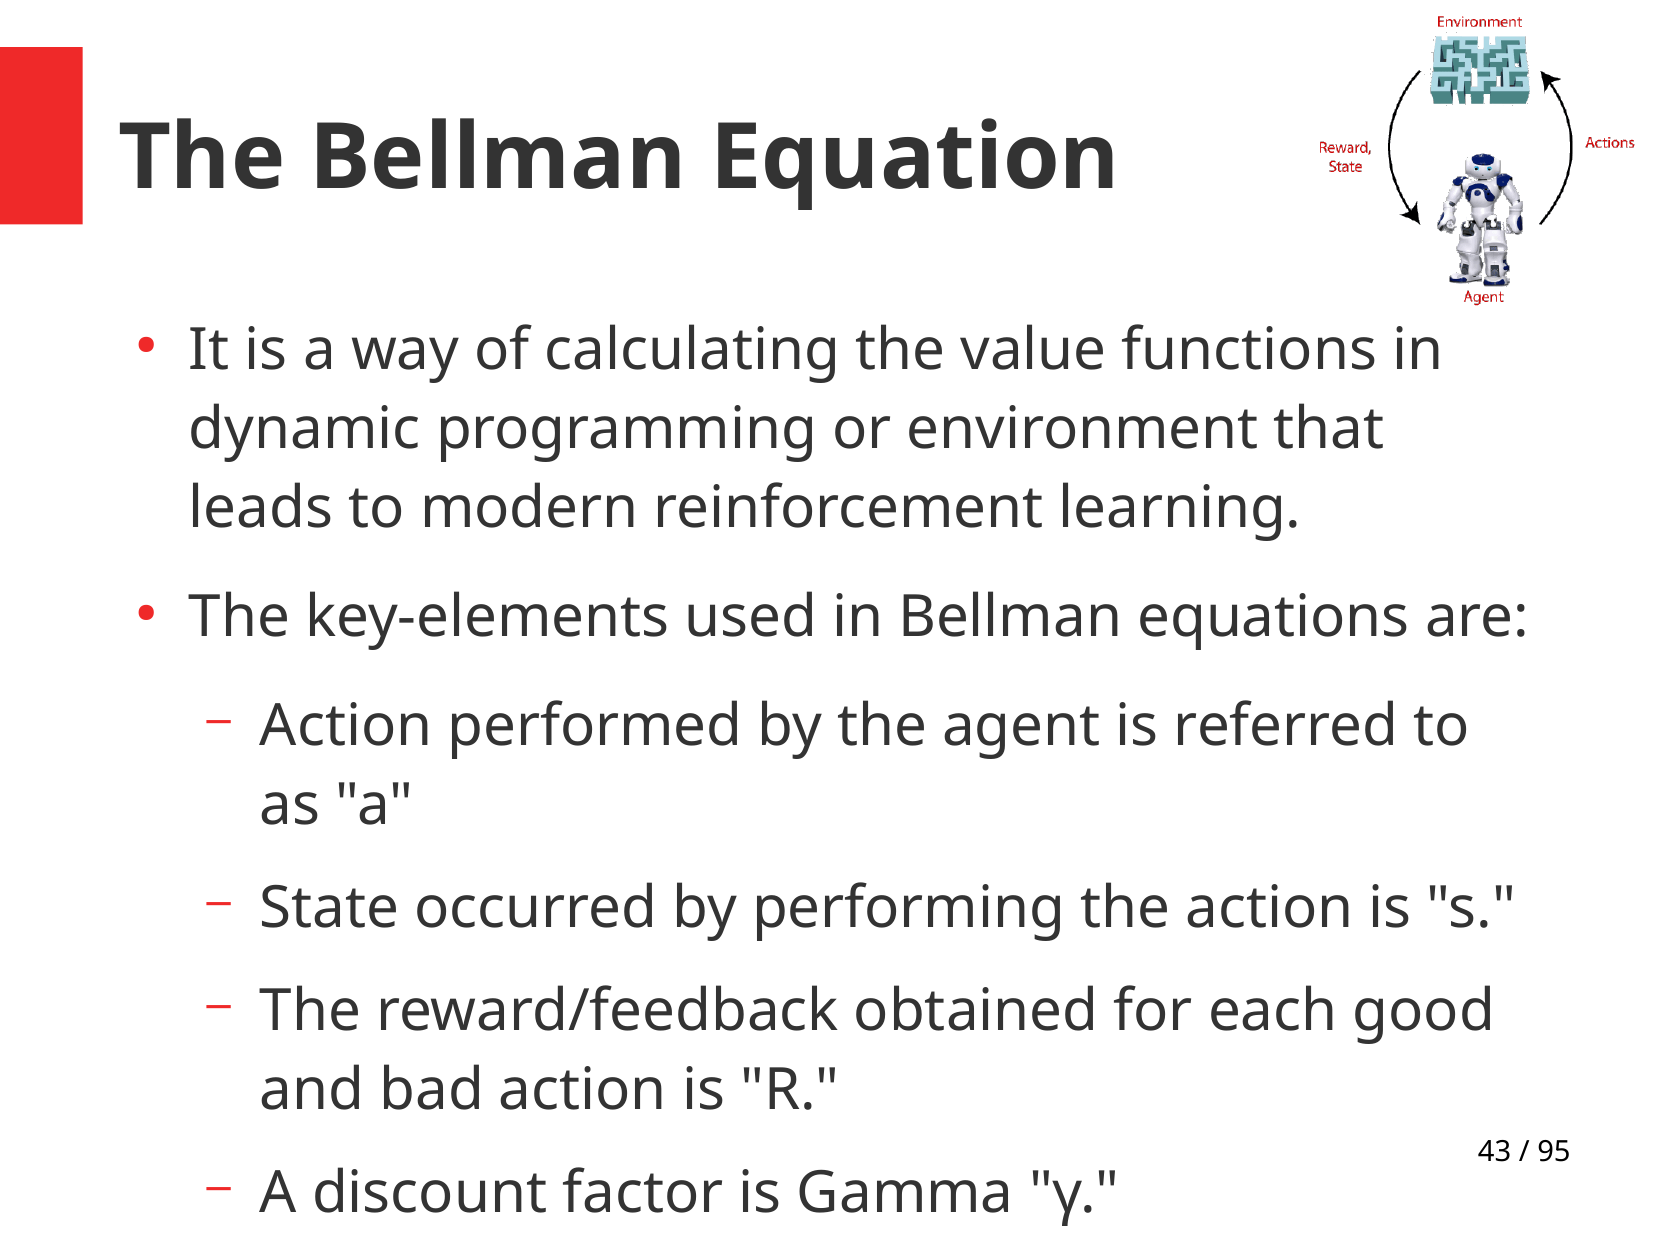

# The Bellman Equation
It is a way of calculating the value functions in dynamic programming or environment that leads to modern reinforcement learning.
The key-elements used in Bellman equations are:
Action performed by the agent is referred to as "a"
State occurred by performing the action is "s."
The reward/feedback obtained for each good and bad action is "R."
A discount factor is Gamma "γ."
43